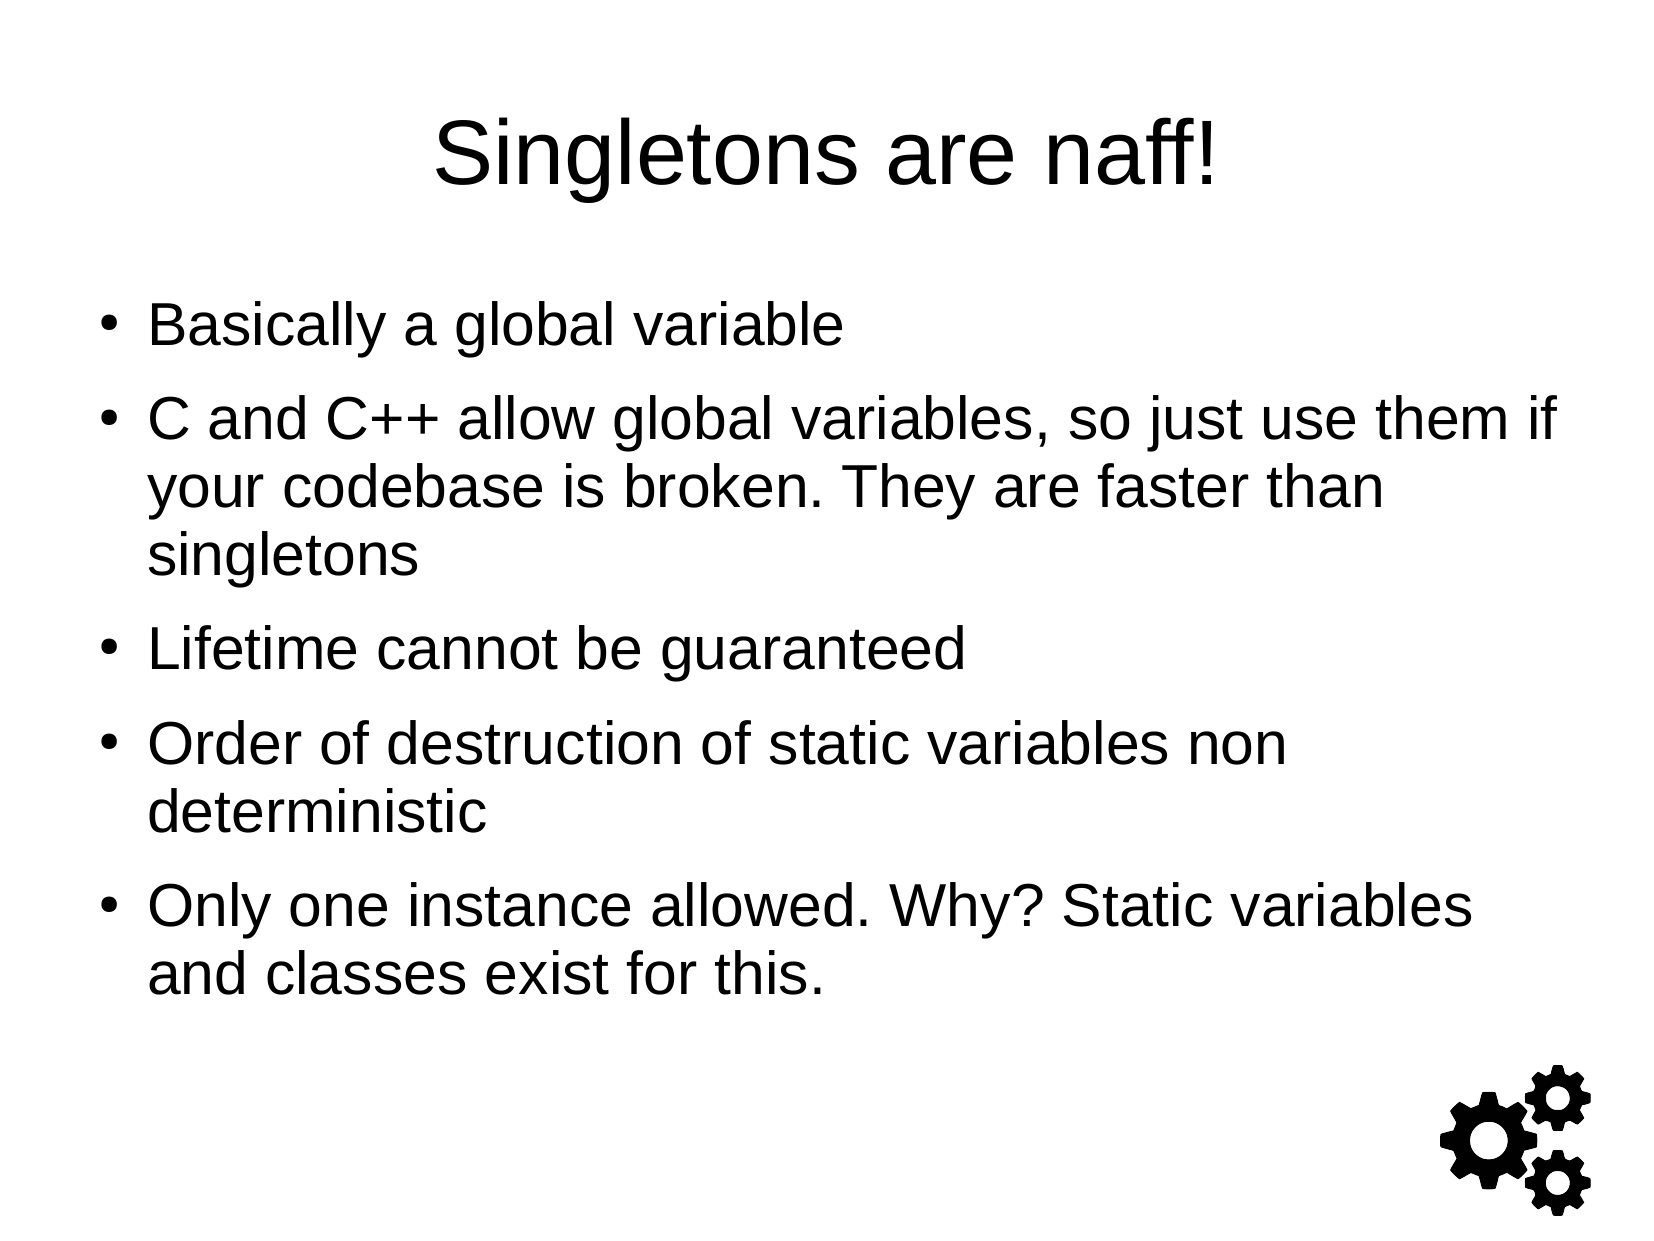

# Singletons are naff!
Basically a global variable
C and C++ allow global variables, so just use them if your codebase is broken. They are faster than singletons
Lifetime cannot be guaranteed
Order of destruction of static variables non deterministic
Only one instance allowed. Why? Static variables and classes exist for this.